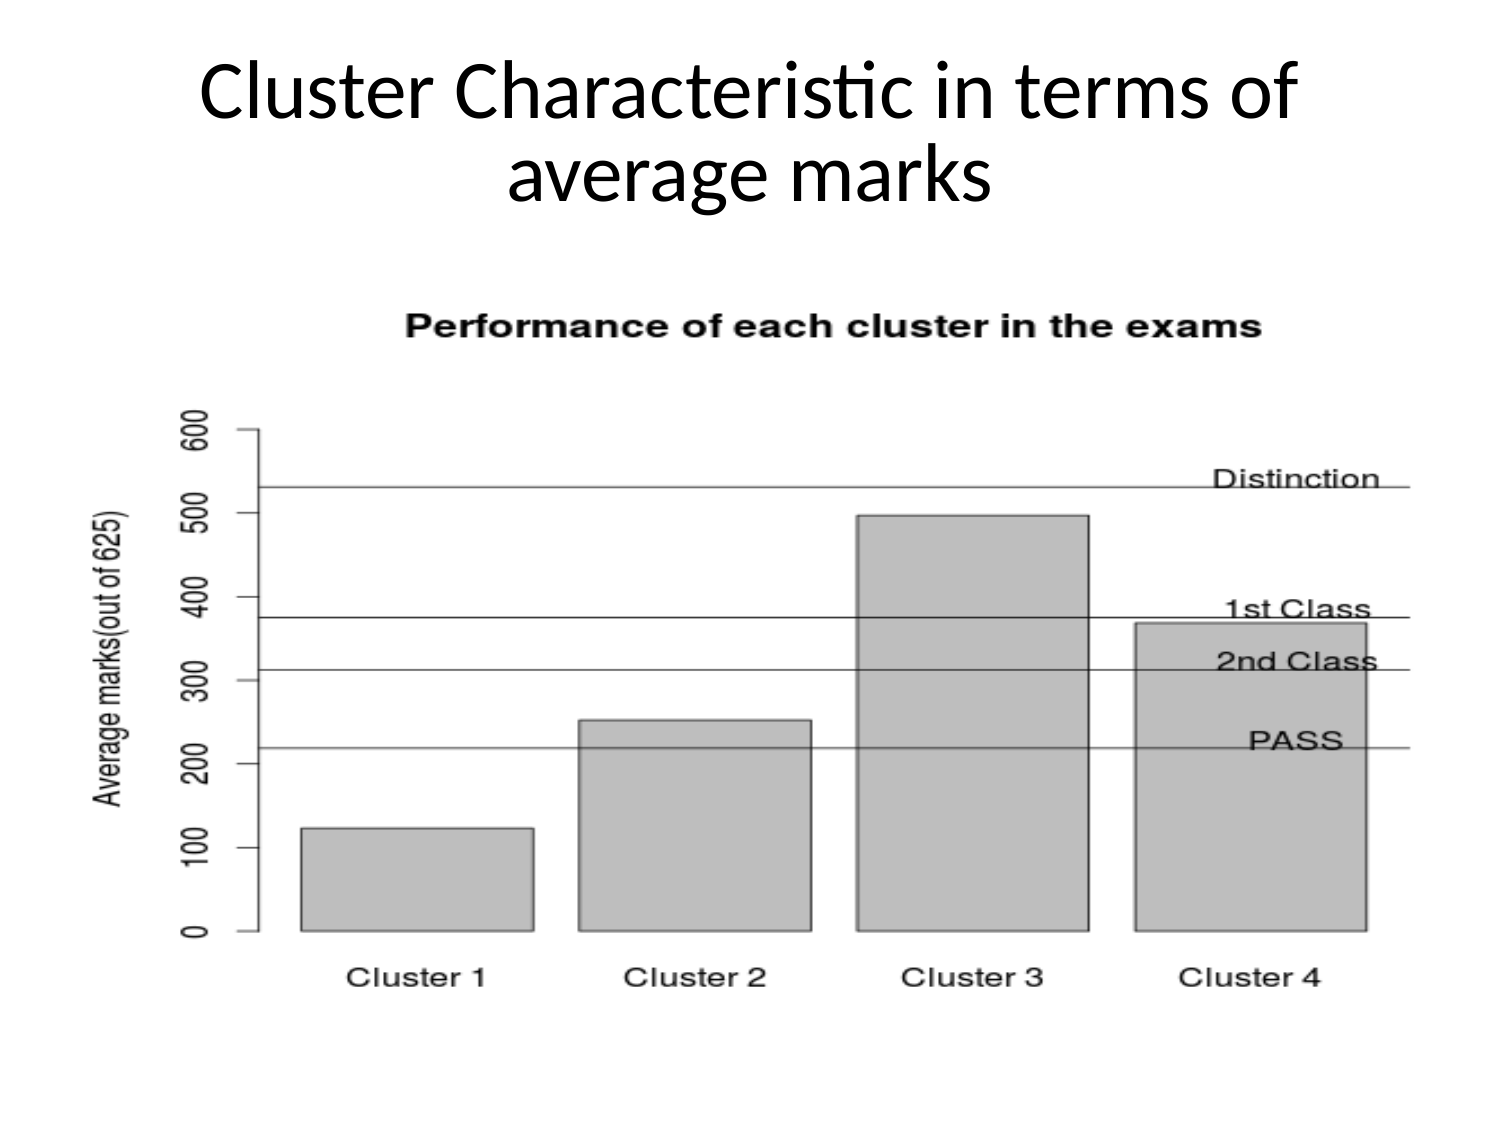

# Cluster Characteristic in terms of average marks